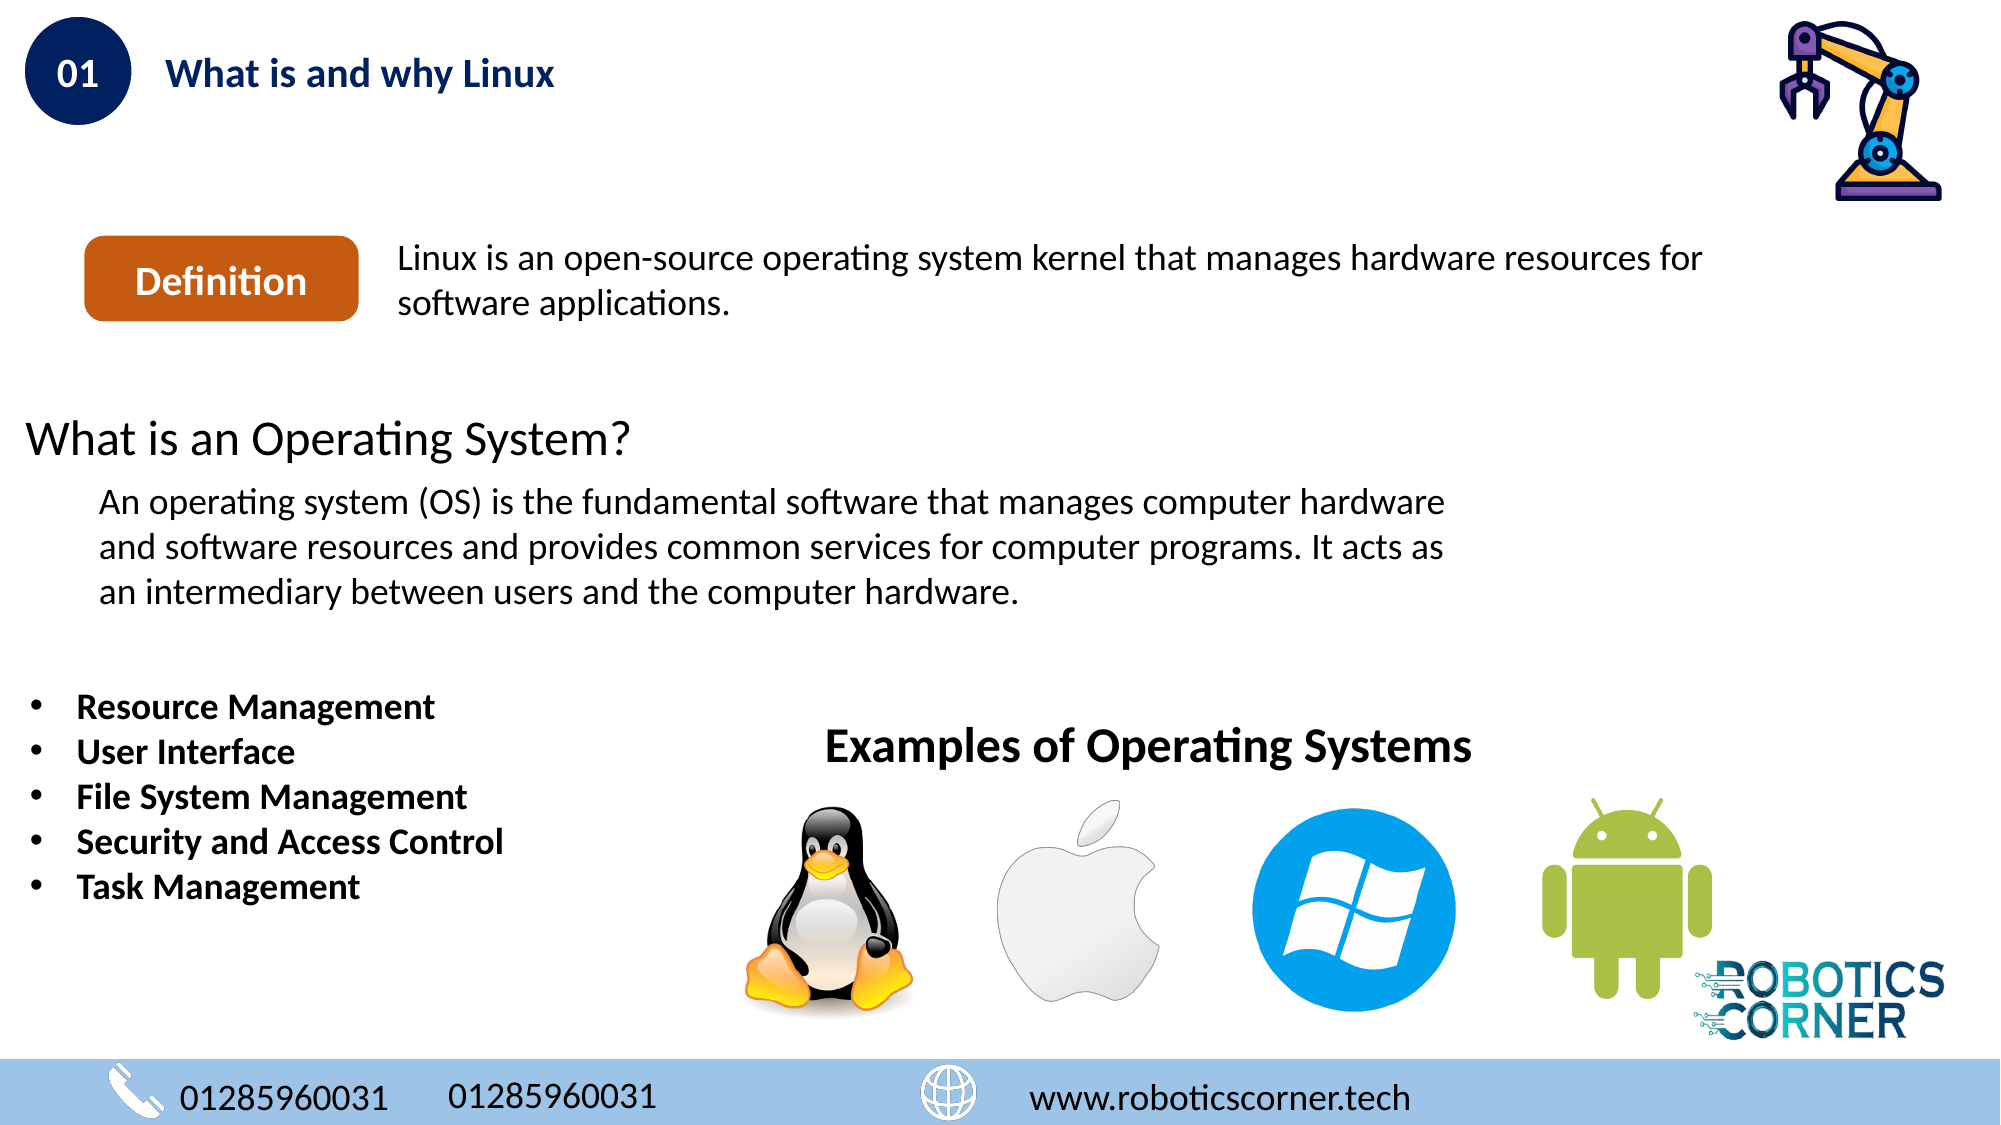

01
What is and why Linux
Linux is an open-source operating system kernel that manages hardware resources for software applications.
Definition
What is an Operating System?
An operating system (OS) is the fundamental software that manages computer hardware and software resources and provides common services for computer programs. It acts as an intermediary between users and the computer hardware.
Resource Management
User Interface
File System Management
Security and Access Control
Task Management
Examples of Operating Systems
01285960031
01285960031
www.roboticscorner.tech